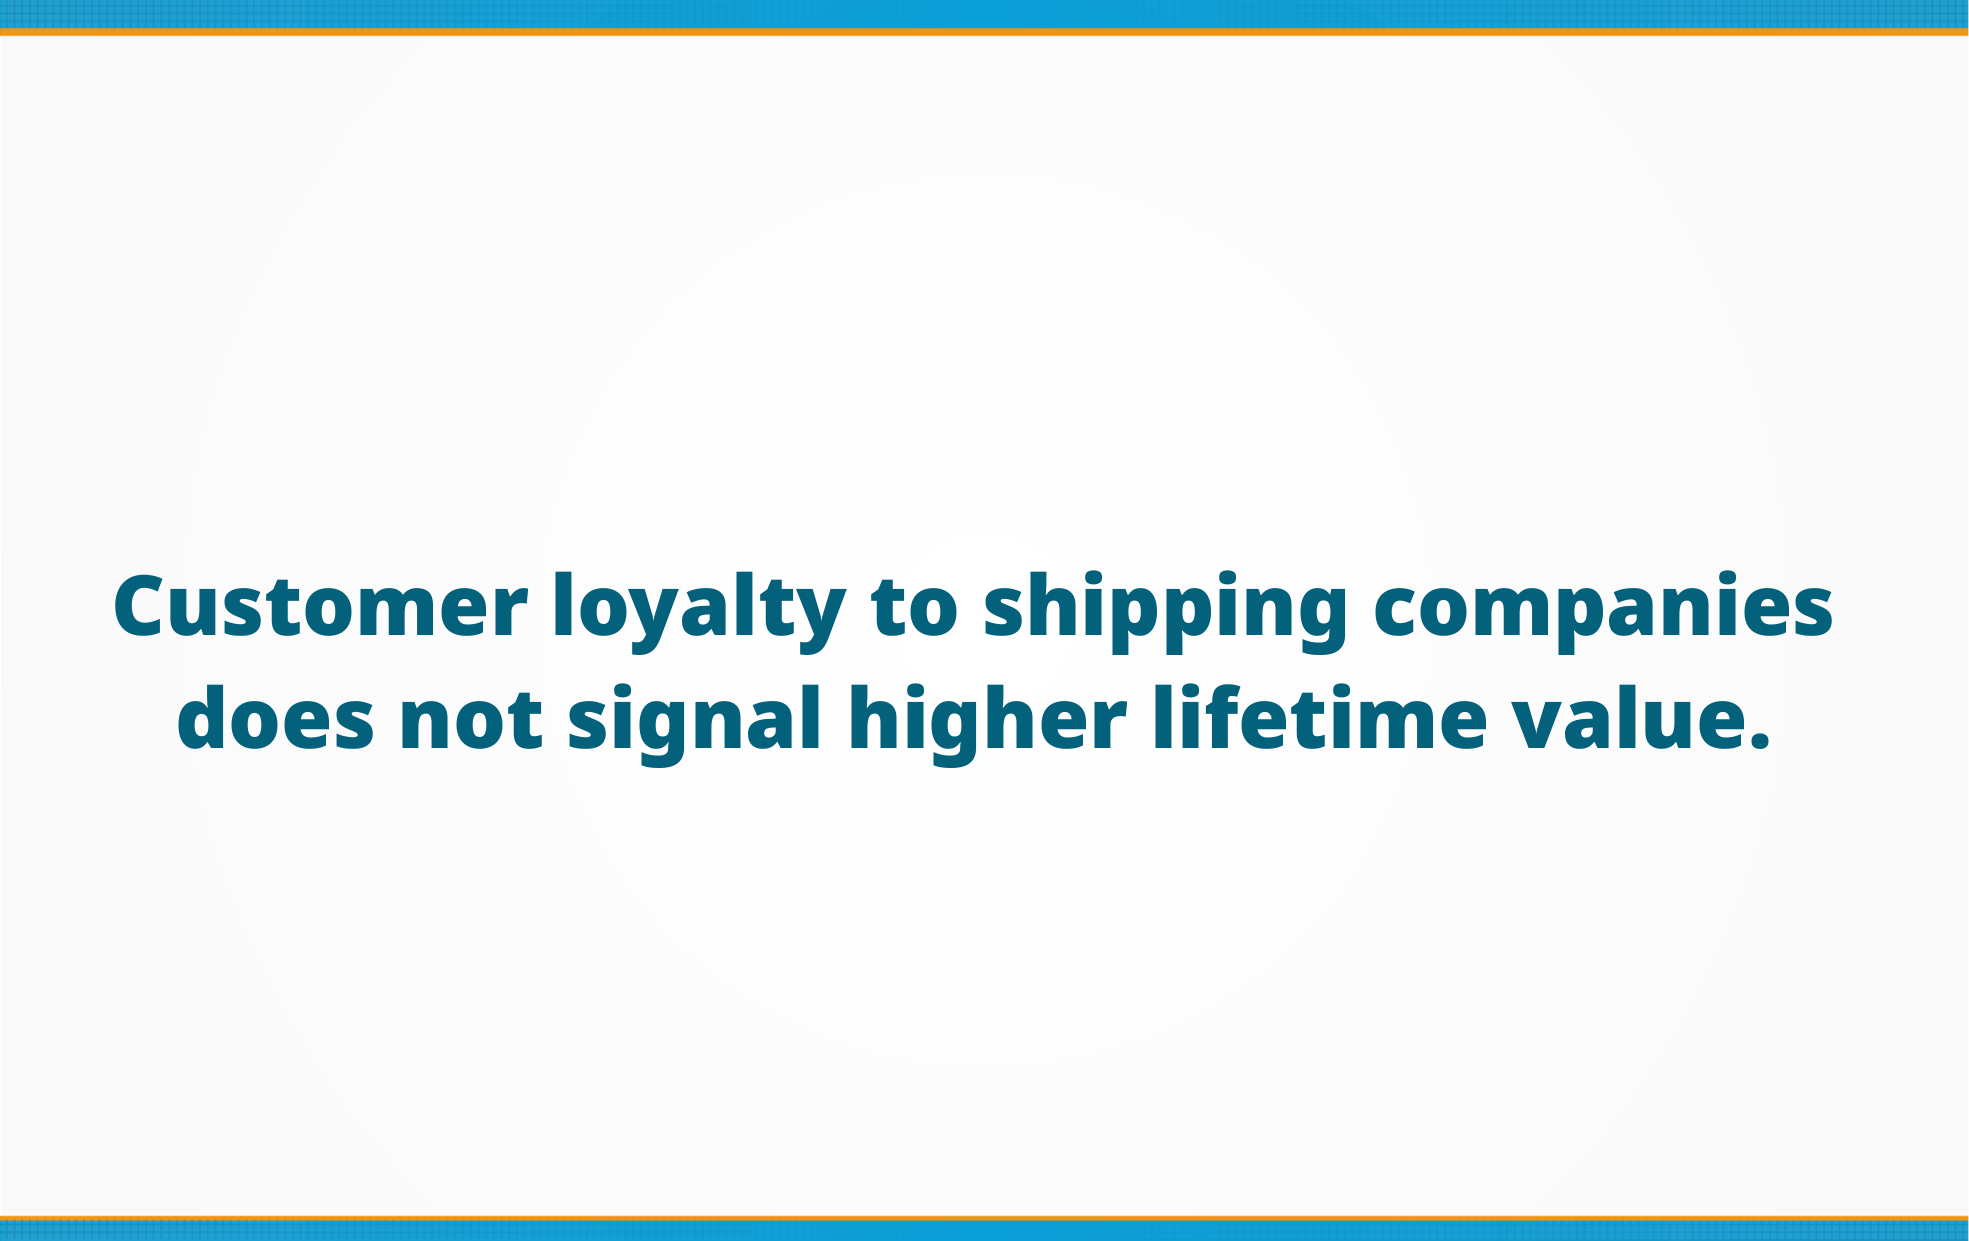

# Customer loyalty to shipping companies does not signal higher lifetime value.